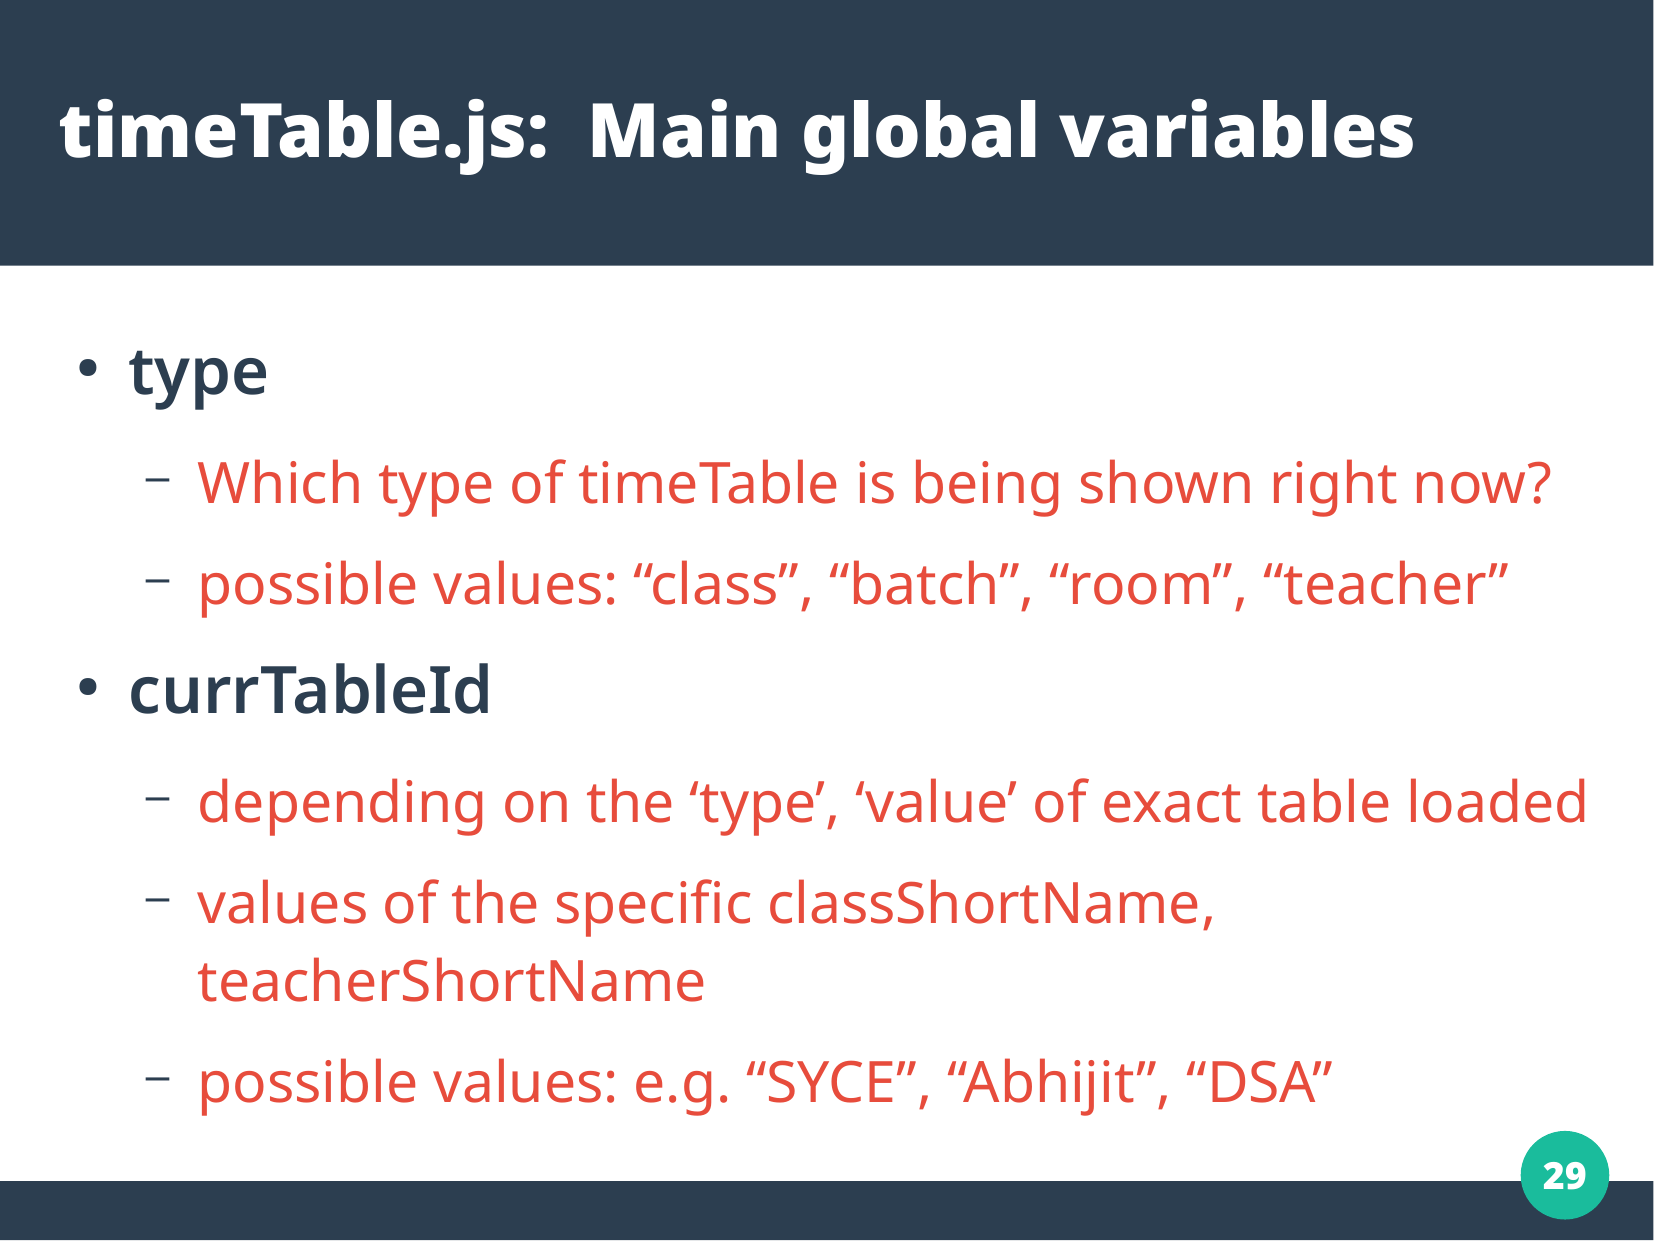

# timeTable.js: Main global variables
type
Which type of timeTable is being shown right now?
possible values: “class”, “batch”, “room”, “teacher”
currTableId
depending on the ‘type’, ‘value’ of exact table loaded
values of the specific classShortName, teacherShortName
possible values: e.g. “SYCE”, “Abhijit”, “DSA”
29